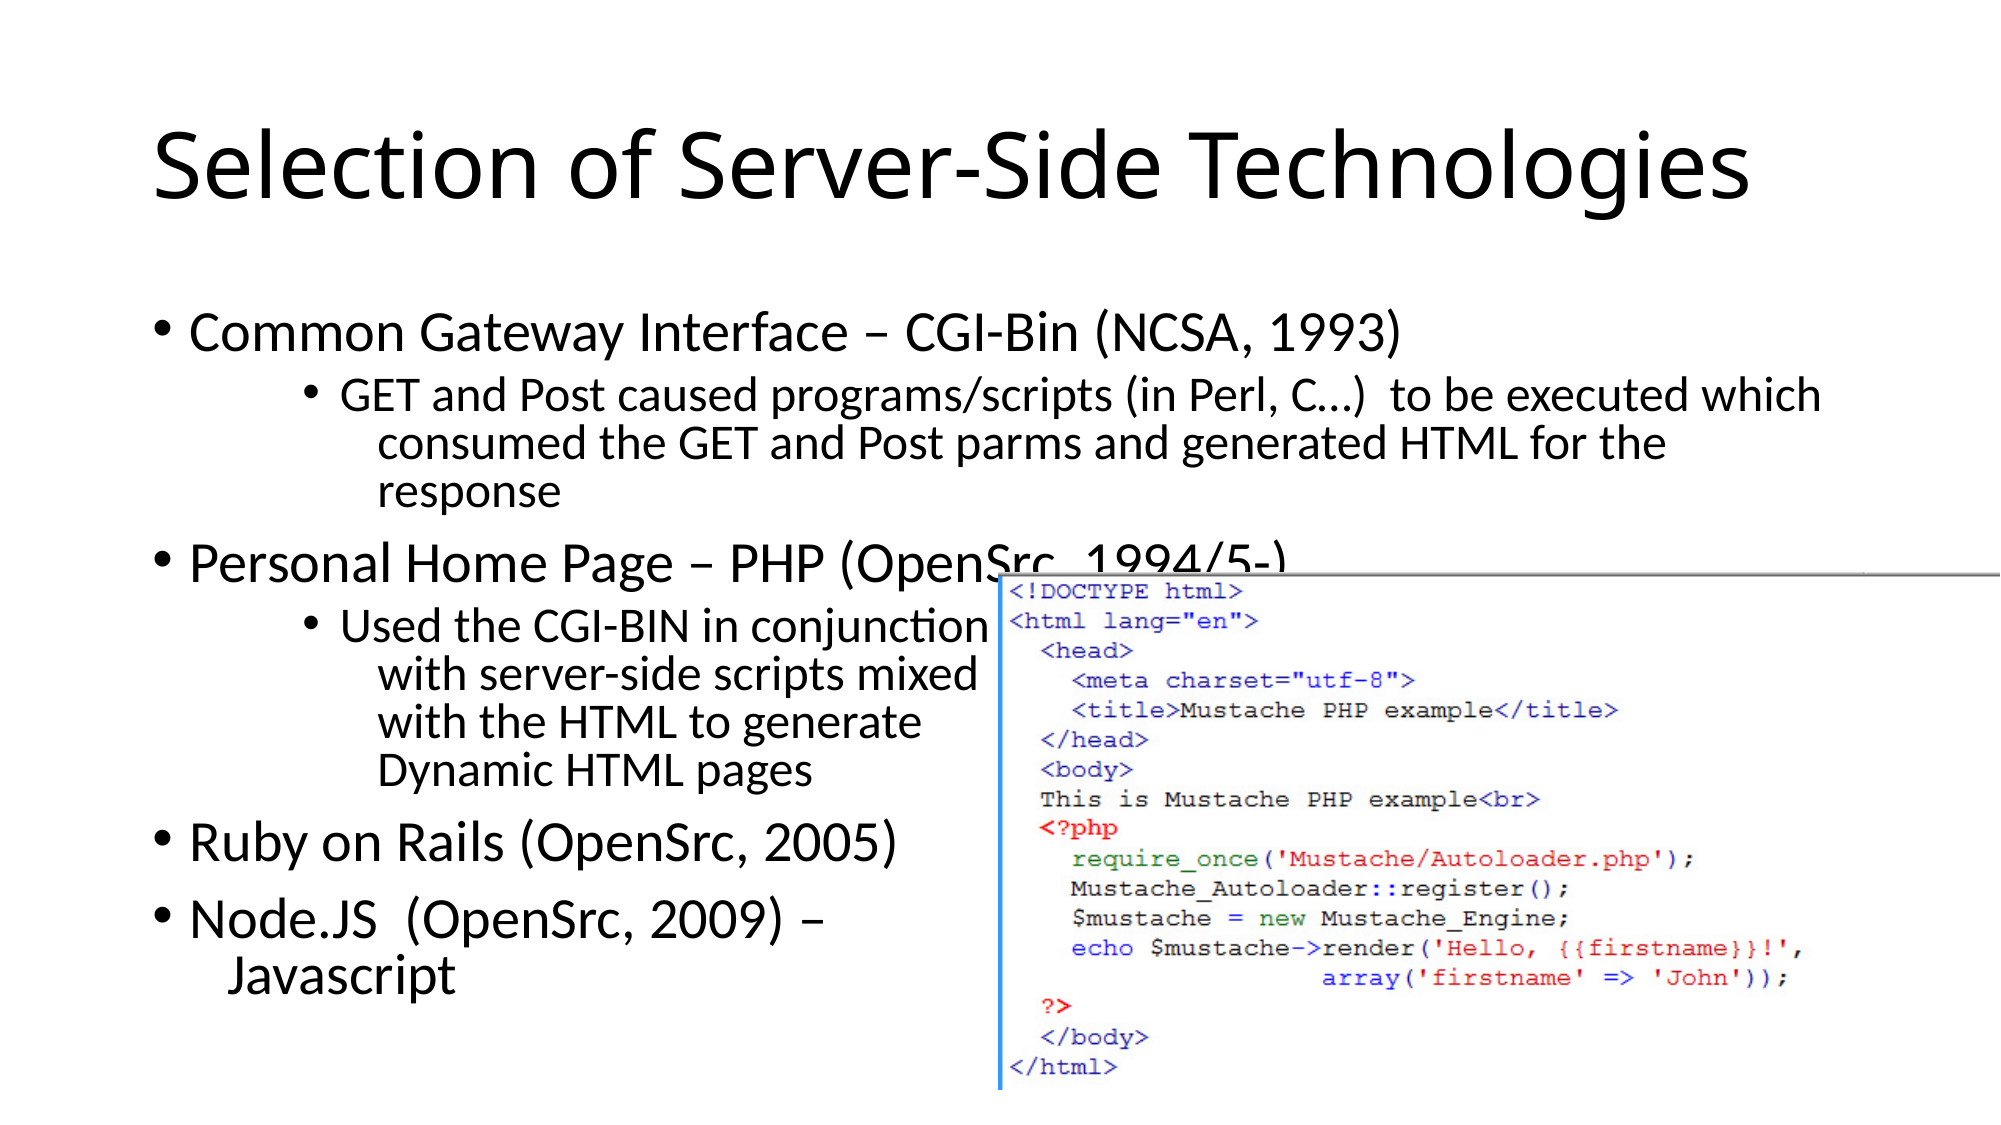

# Selection of Server-Side Technologies
Common Gateway Interface – CGI-Bin (NCSA, 1993)
GET and Post caused programs/scripts (in Perl, C…) to be executed which consumed the GET and Post parms and generated HTML for the response
Personal Home Page – PHP (OpenSrc, 1994/5-)
Used the CGI-BIN in conjunction
with server-side scripts mixed
with the HTML to generate
Dynamic HTML pages
Ruby on Rails (OpenSrc, 2005)
Node.JS (OpenSrc, 2009) –
Javascript